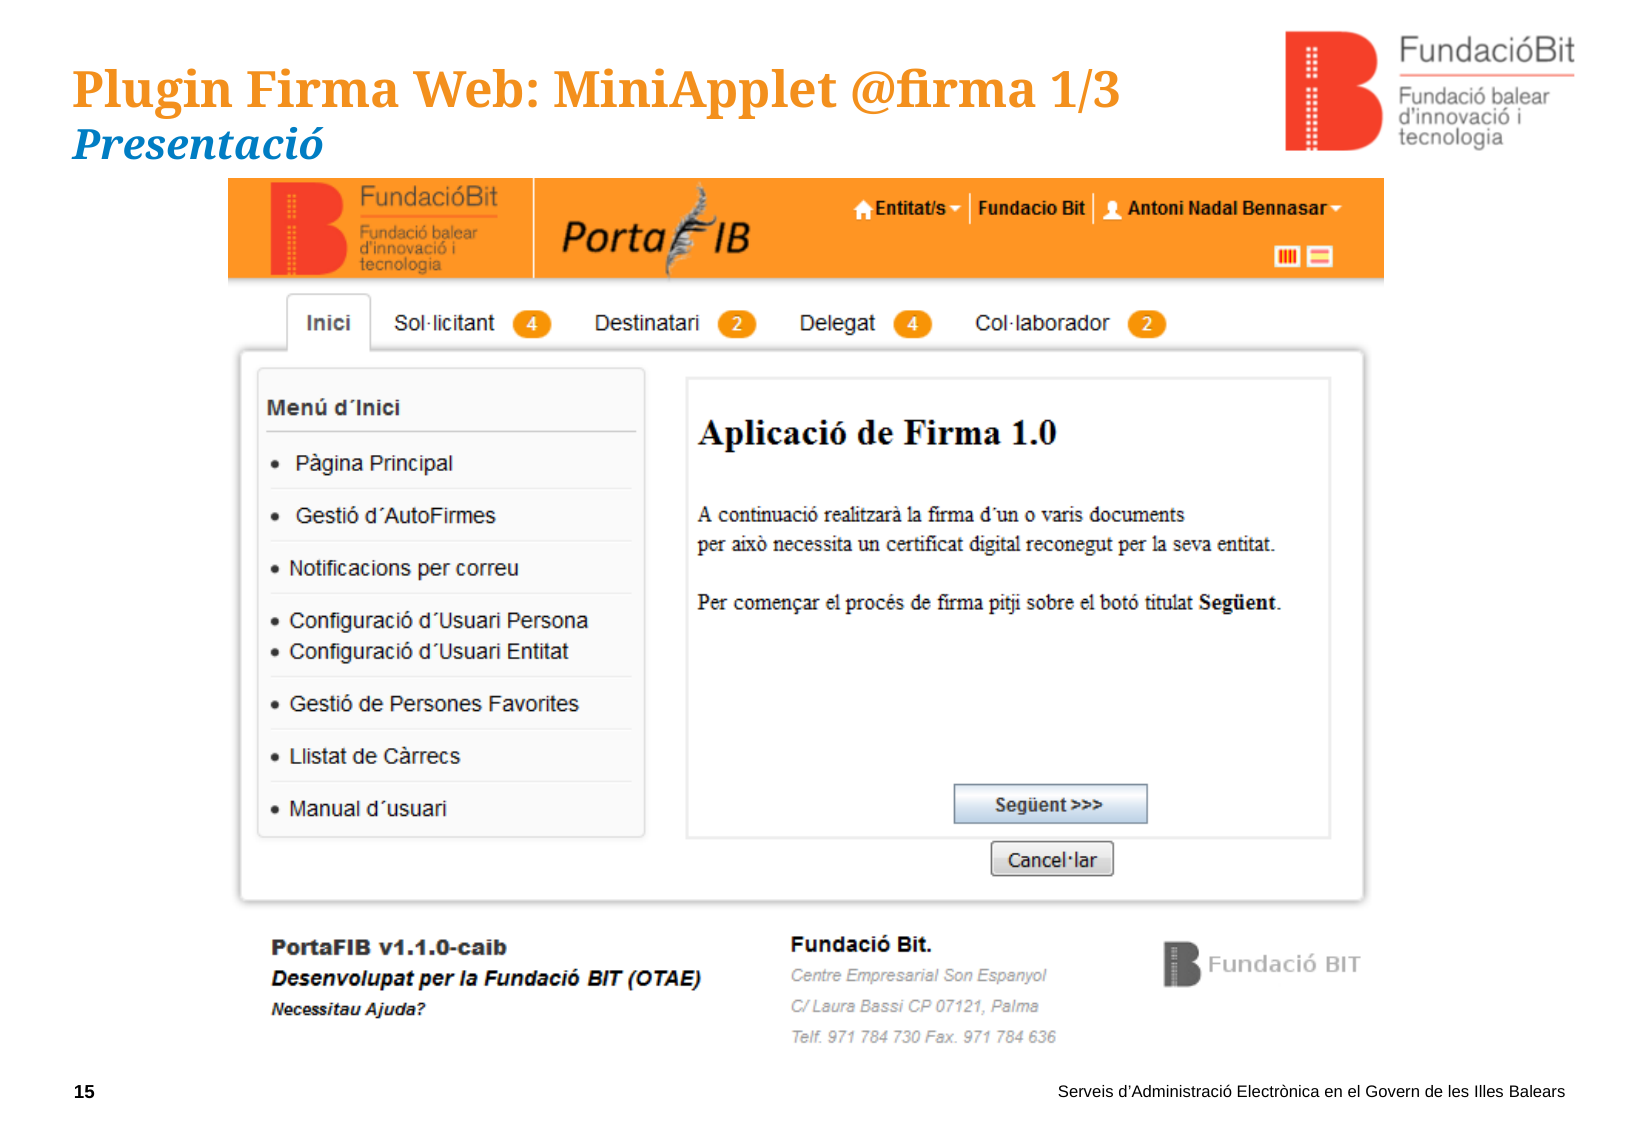

Plugin Firma Web: MiniApplet @firma 1/3
Presentació